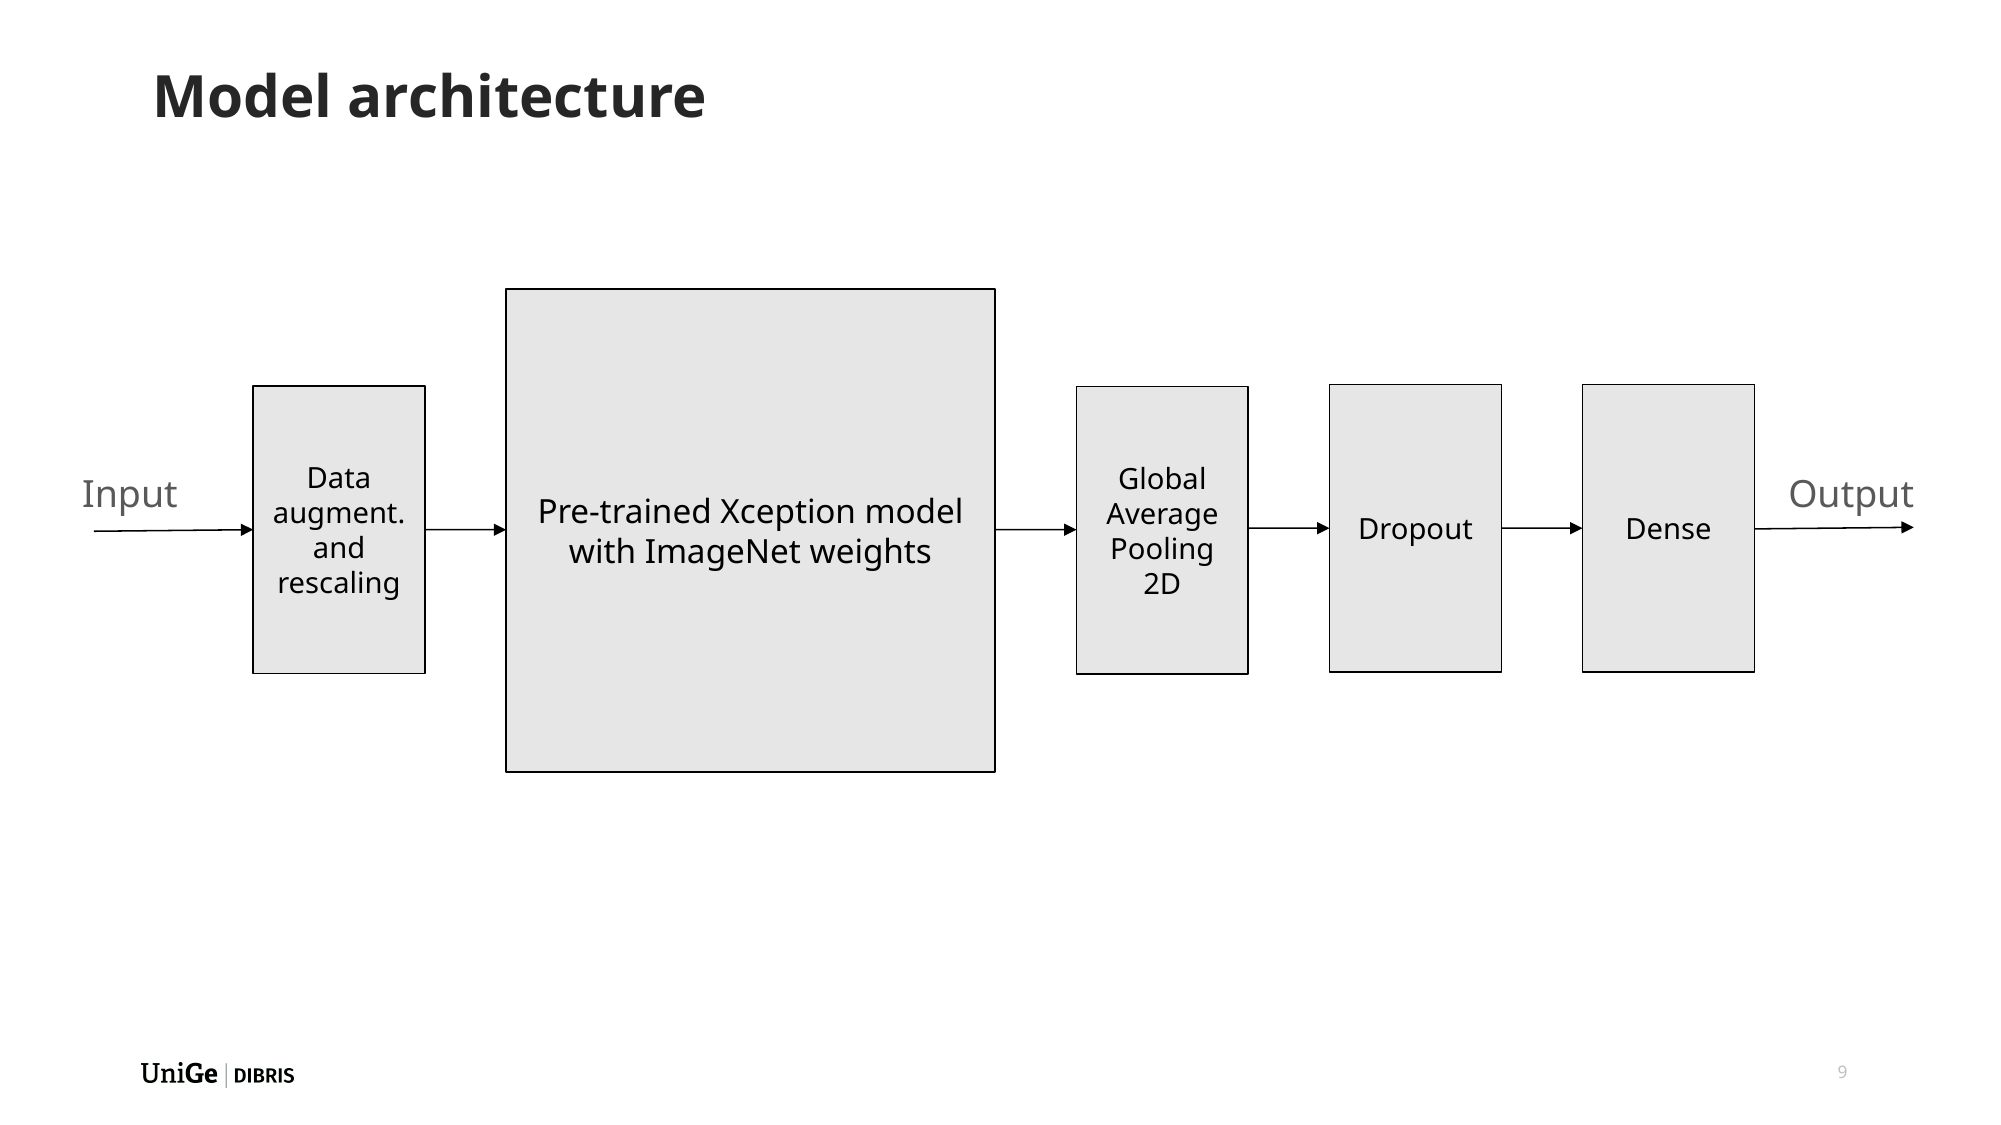

# Model architecture
Pre-trained Xception model with ImageNet weights
Dropout
Dense
Data augment. and rescaling
Global Average Pooling 2D
Input
Output